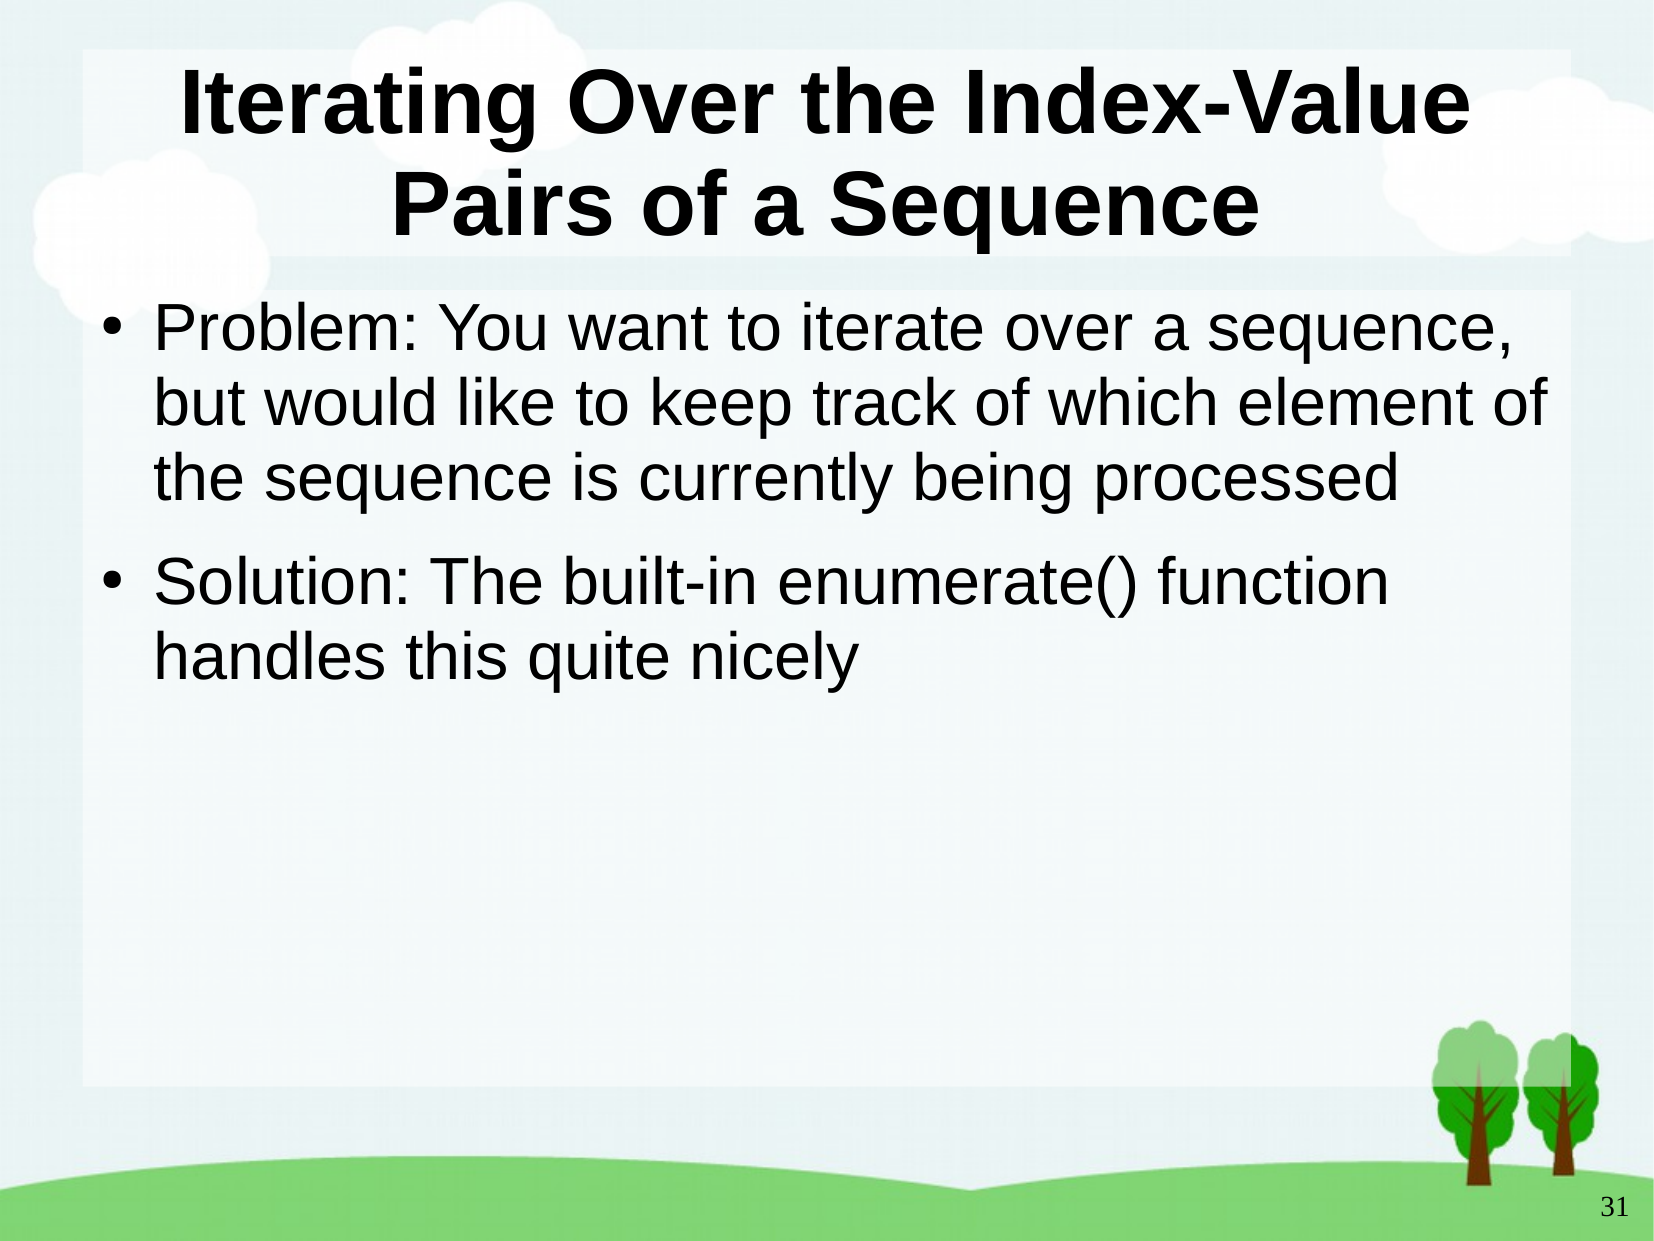

# Iterating Over the Index-Value Pairs of a Sequence
Problem: You want to iterate over a sequence, but would like to keep track of which element of the sequence is currently being processed
Solution: The built-in enumerate() function handles this quite nicely
31